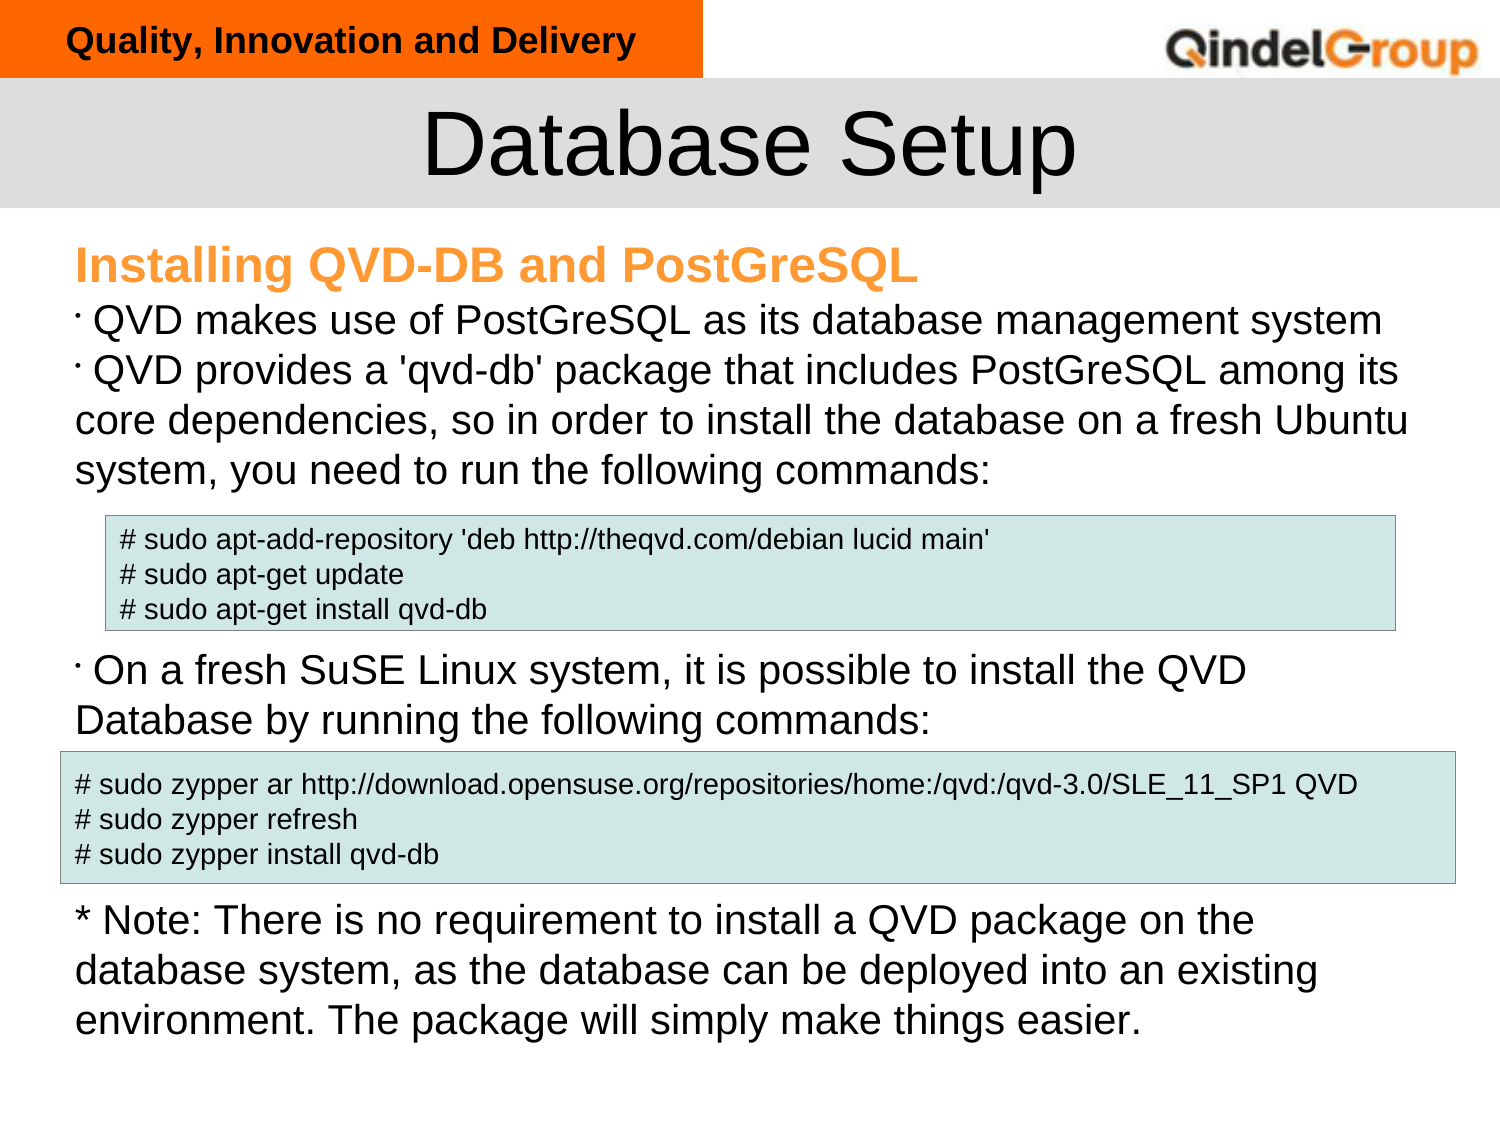

# Database Setup
Installing QVD-DB and PostGreSQL
 QVD makes use of PostGreSQL as its database management system
 QVD provides a 'qvd-db' package that includes PostGreSQL among its core dependencies, so in order to install the database on a fresh Ubuntu system, you need to run the following commands:
 On a fresh SuSE Linux system, it is possible to install the QVD Database by running the following commands:
* Note: There is no requirement to install a QVD package on the database system, as the database can be deployed into an existing environment. The package will simply make things easier.
# sudo apt-add-repository 'deb http://theqvd.com/debian lucid main'
# sudo apt-get update
# sudo apt-get install qvd-db
# sudo zypper ar http://download.opensuse.org/repositories/home:/qvd:/qvd-3.0/SLE_11_SP1 QVD
# sudo zypper refresh
# sudo zypper install qvd-db